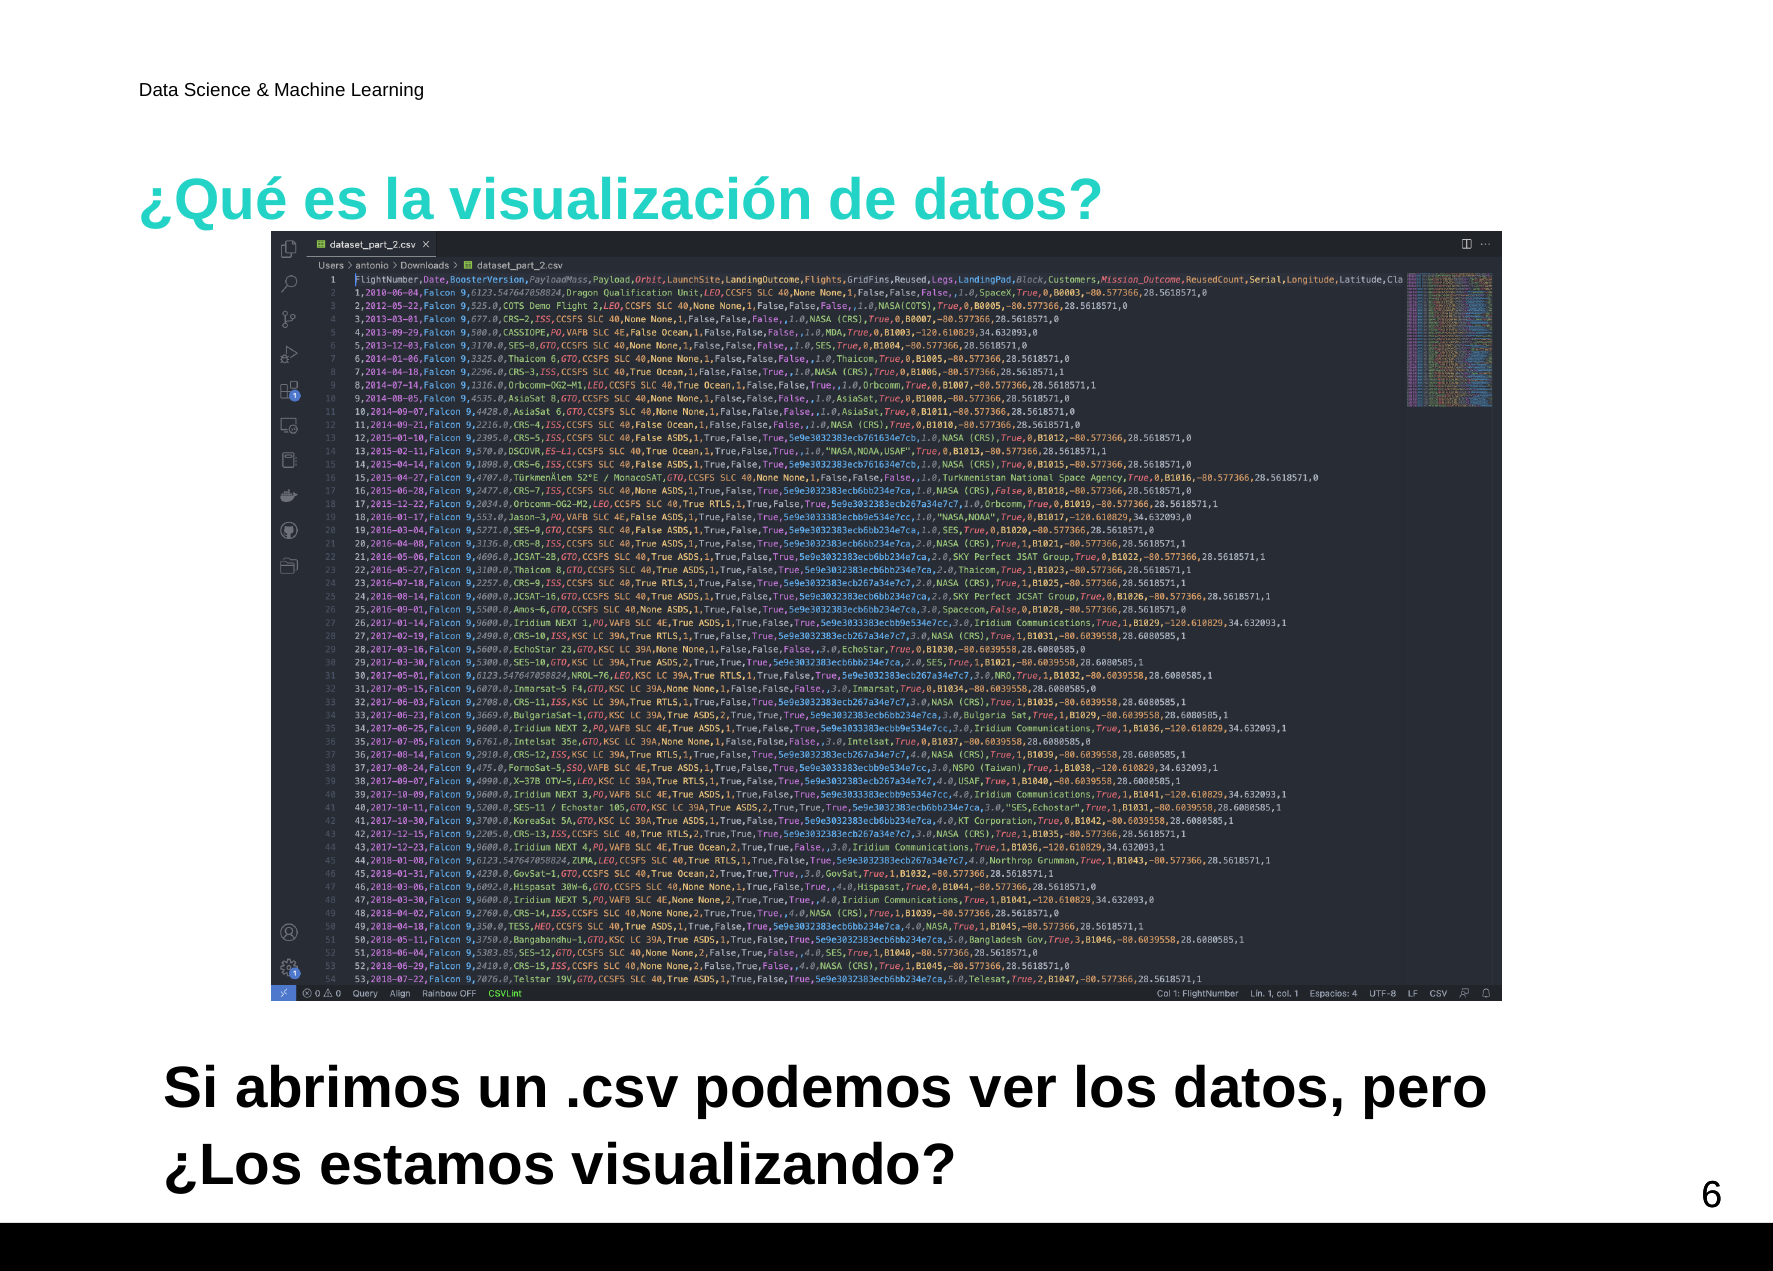

Data Science & Machine Learning
¿Qué es la visualización de datos?
#
Si abrimos un .csv podemos ver los datos, pero ¿Los estamos visualizando?